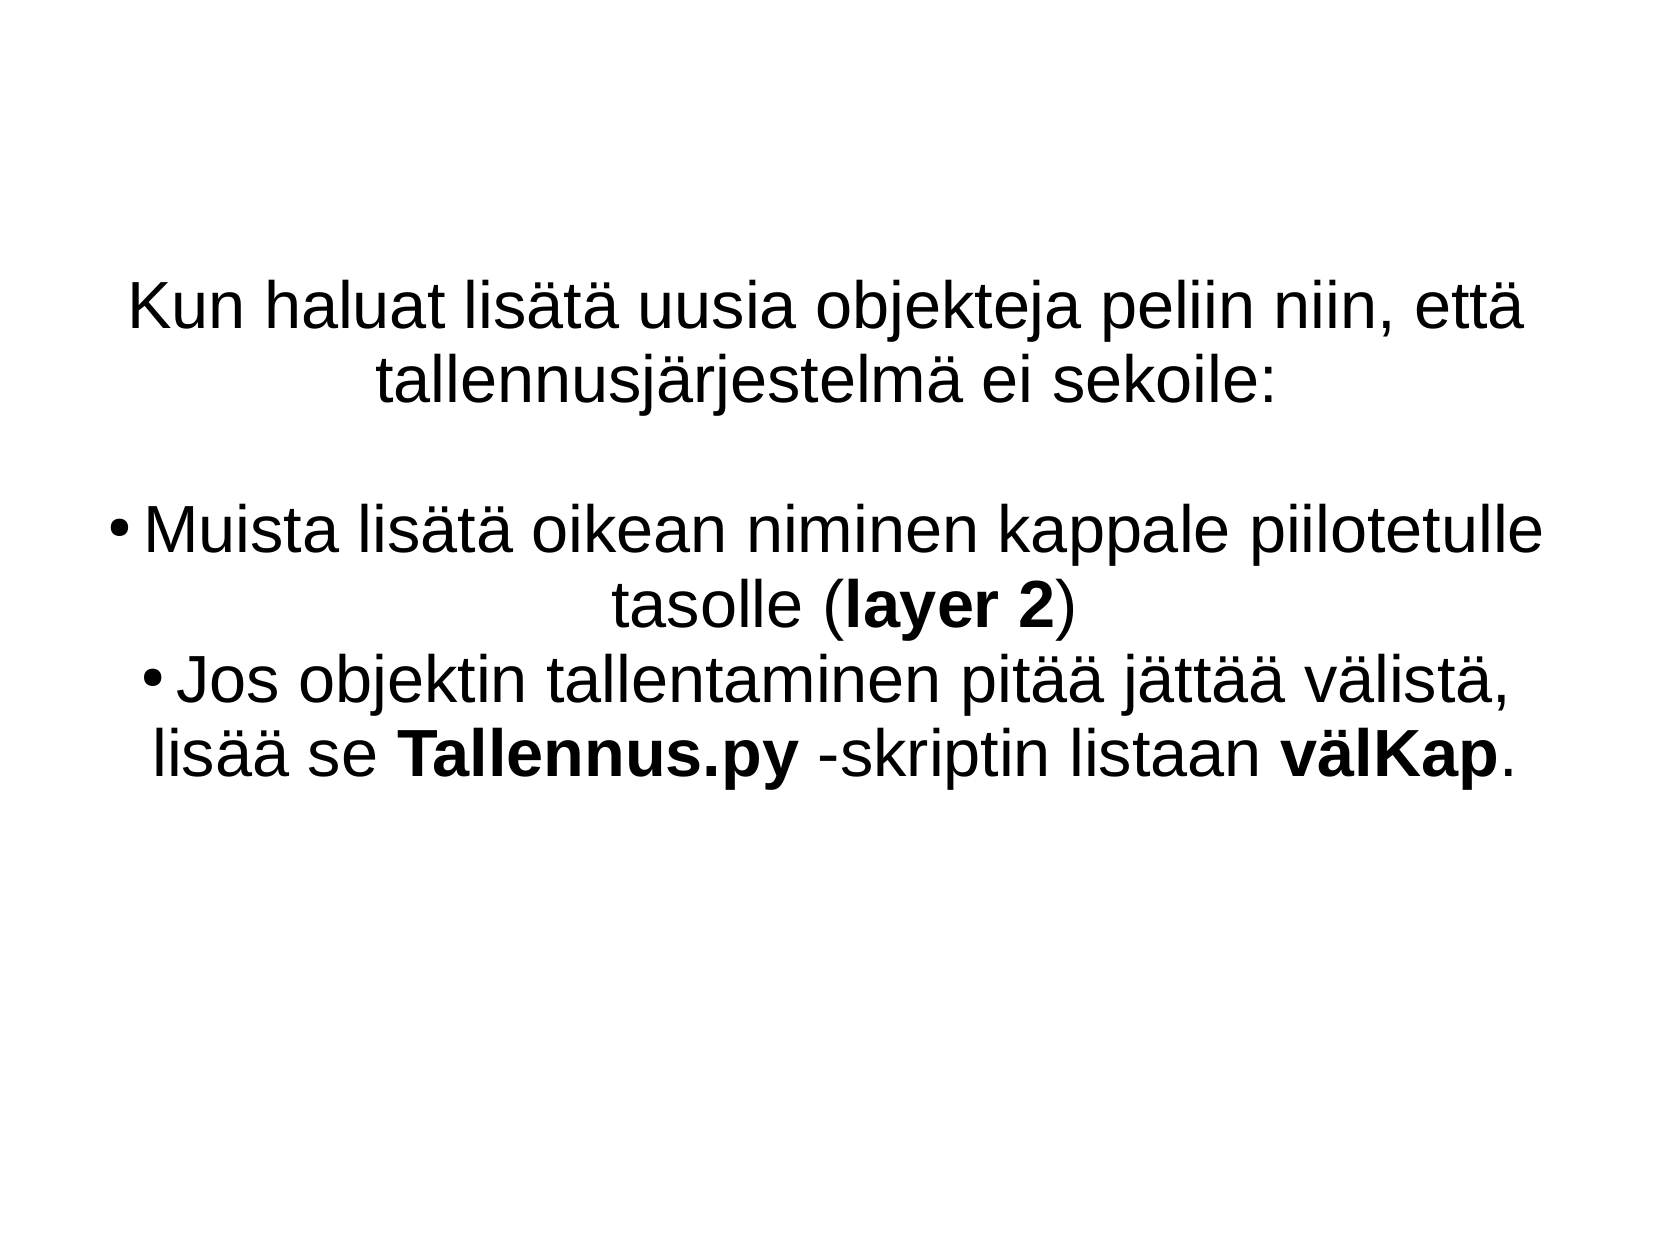

# Kun haluat lisätä uusia objekteja peliin niin, että tallennusjärjestelmä ei sekoile:
Muista lisätä oikean niminen kappale piilotetulle tasolle (layer 2)
Jos objektin tallentaminen pitää jättää välistä, lisää se Tallennus.py -skriptin listaan välKap.